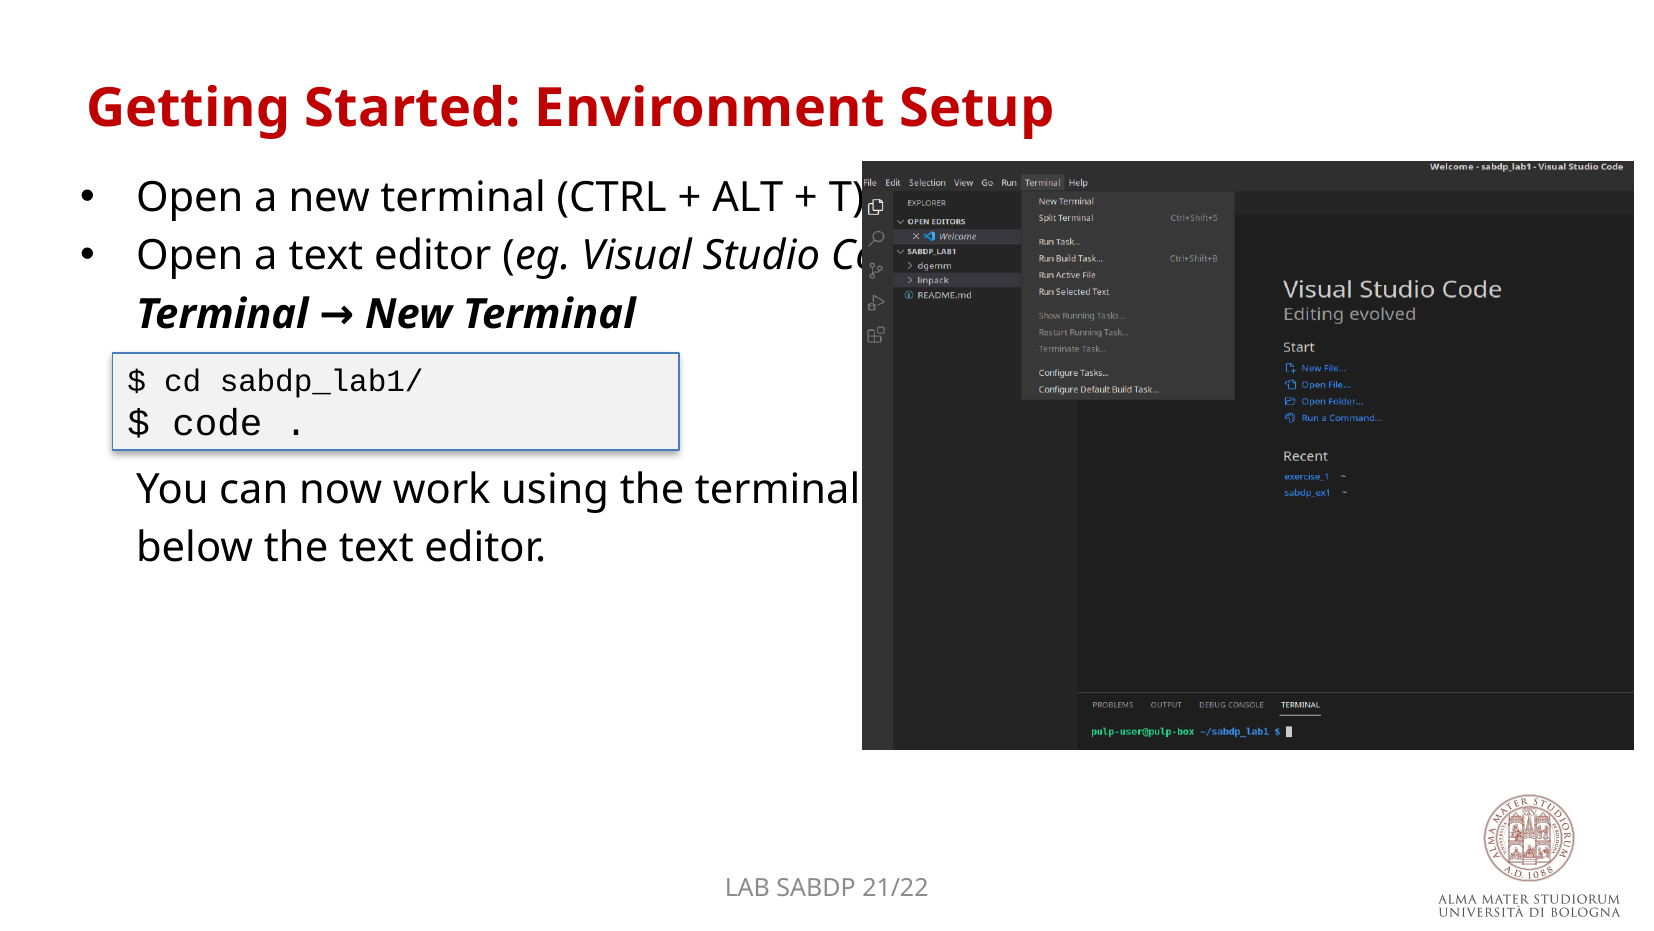

Getting Started: Environment Setup
# Open a new terminal (CTRL + ALT + T)
Open a text editor (eg. Visual Studio Code)
Terminal → New Terminal
You can now work using the terminal
below the text editor.
$ cd sabdp_lab1/
$ code .
LAB SABDP 21/22